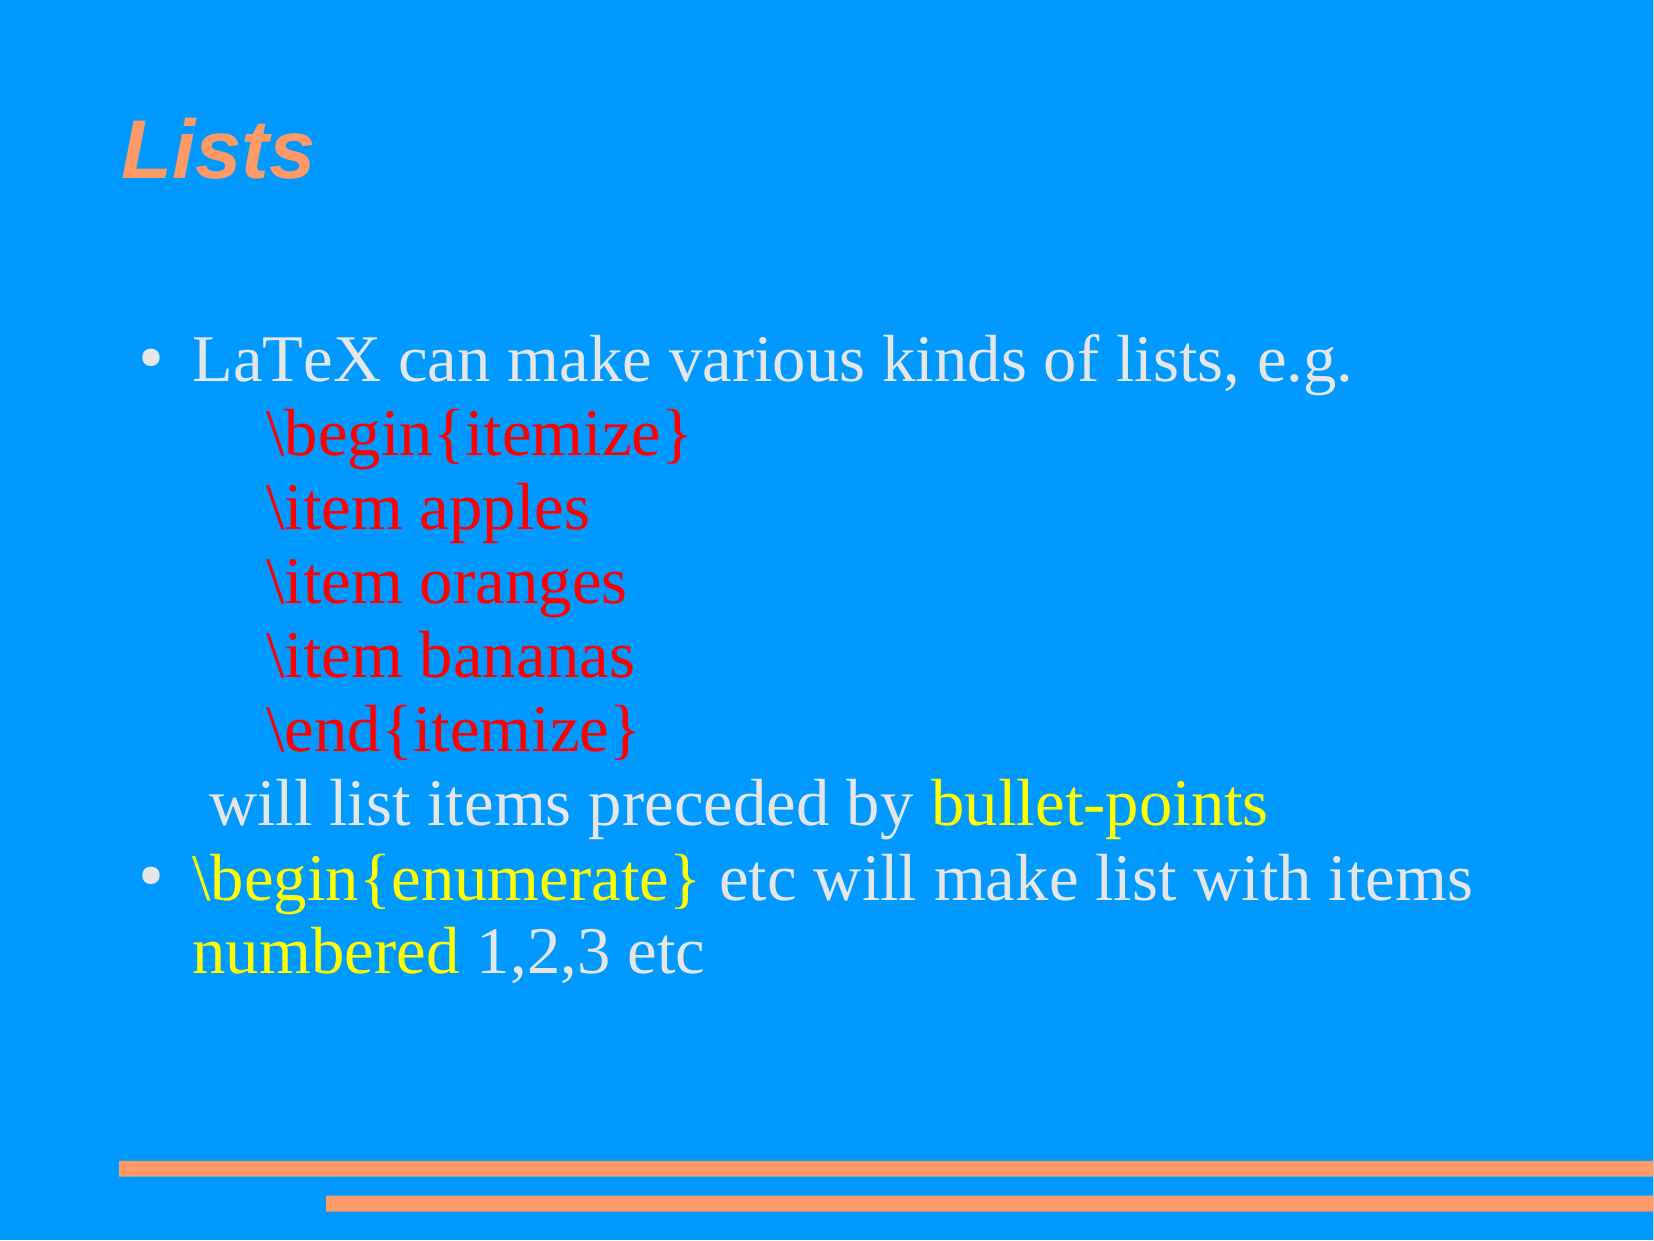

# Lists
LaTeX can make various kinds of lists, e.g.				\begin{itemize}													\item apples														\item oranges														\item bananas													\end{itemize}												 will list items preceded by bullet-points
\begin{enumerate} etc will make list with items numbered 1,2,3 etc